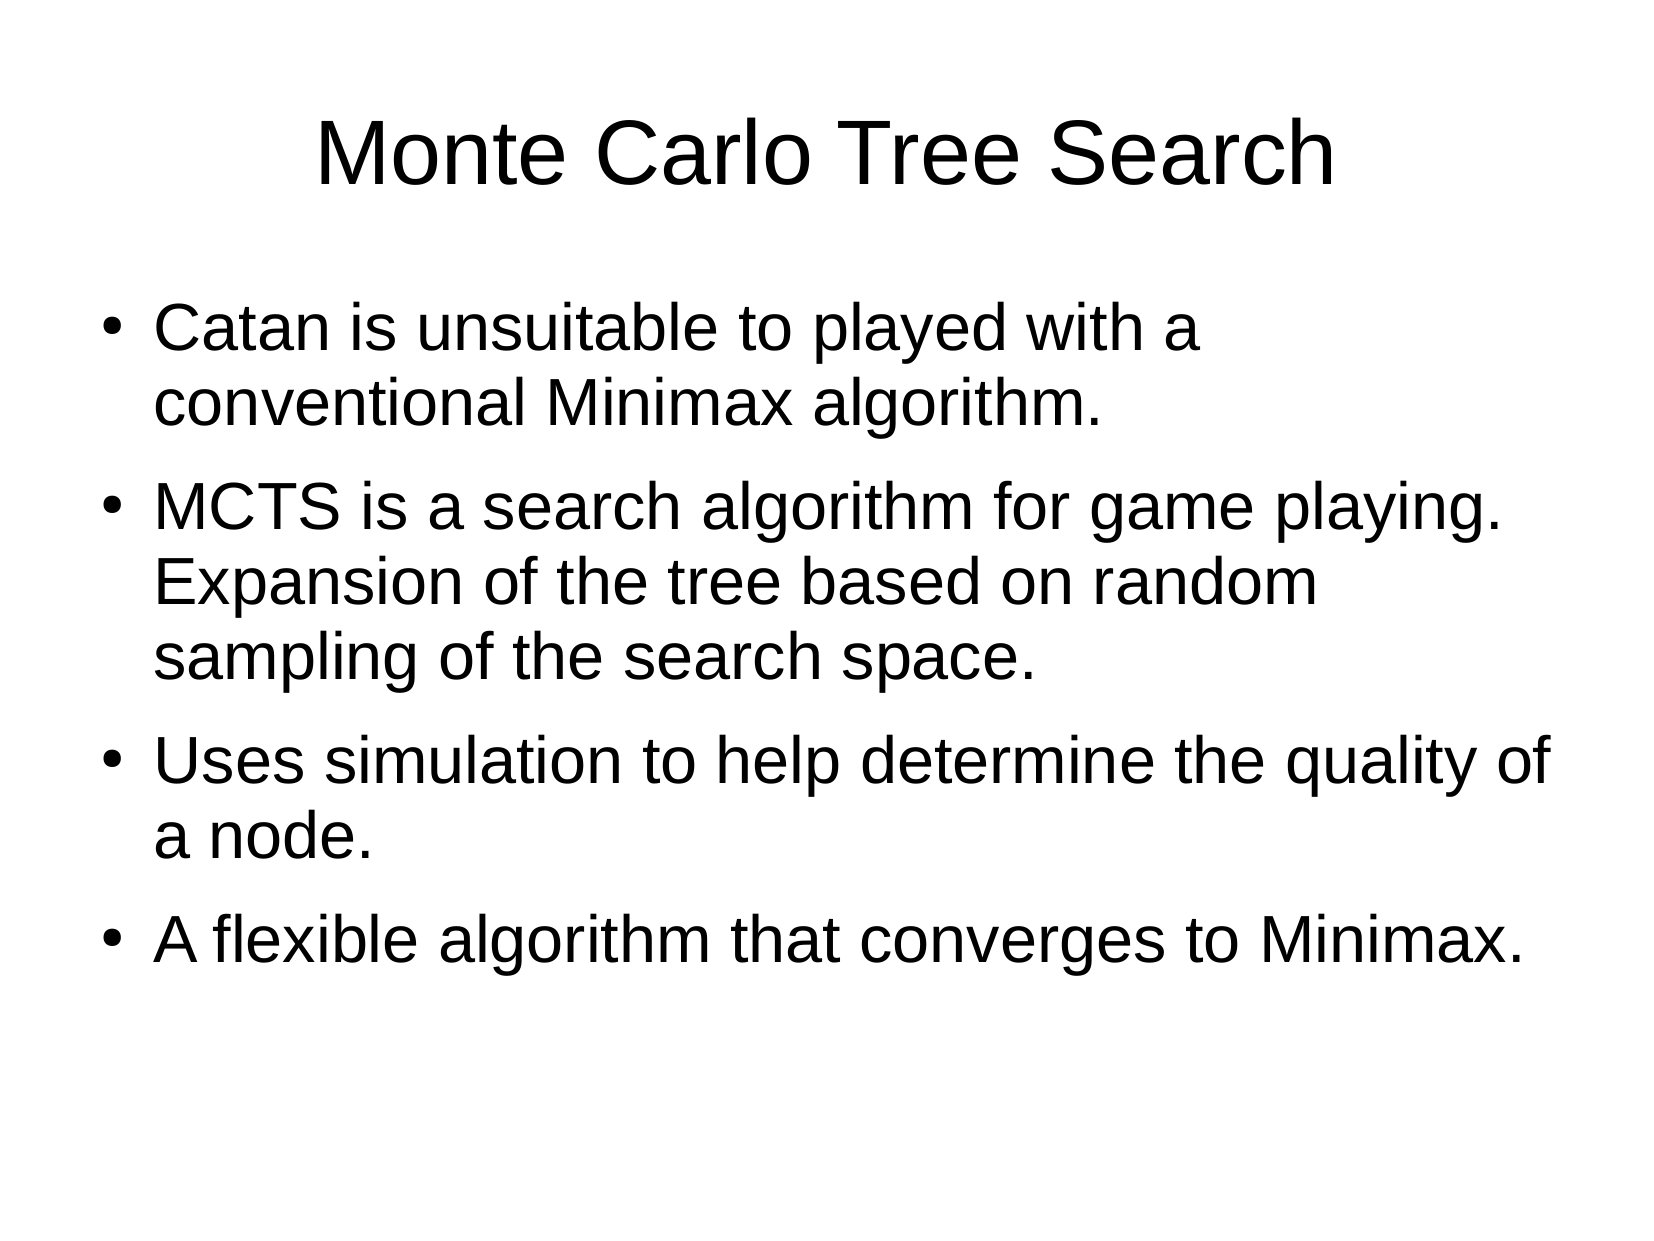

# Monte Carlo Tree Search
Catan is unsuitable to played with a conventional Minimax algorithm.
MCTS is a search algorithm for game playing. Expansion of the tree based on random sampling of the search space.
Uses simulation to help determine the quality of a node.
A flexible algorithm that converges to Minimax.